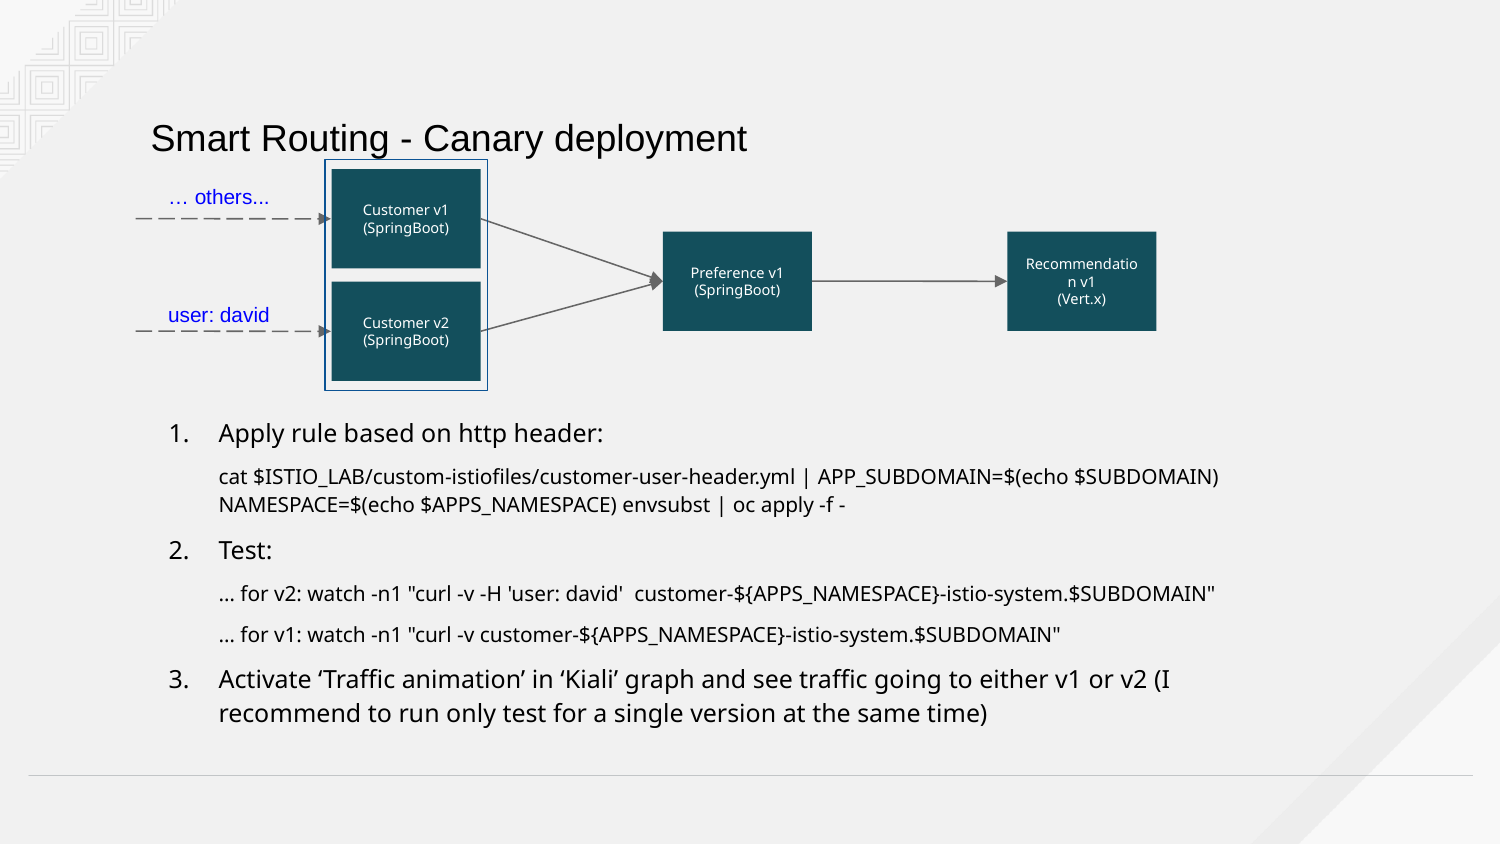

# Smart Routing - Canary deployment
… others...
Customer v1
(SpringBoot)
Preference v1
(SpringBoot)
Recommendation v1
(Vert.x)
Customer v2
(SpringBoot)
user: david
Apply rule based on http header:
cat $ISTIO_LAB/custom-istiofiles/customer-user-header.yml | APP_SUBDOMAIN=$(echo $SUBDOMAIN) NAMESPACE=$(echo $APPS_NAMESPACE) envsubst | oc apply -f -
Test:
… for v2: watch -n1 "curl -v -H 'user: david' customer-${APPS_NAMESPACE}-istio-system.$SUBDOMAIN"
… for v1: watch -n1 "curl -v customer-${APPS_NAMESPACE}-istio-system.$SUBDOMAIN"
Activate ‘Traffic animation’ in ‘Kiali’ graph and see traffic going to either v1 or v2 (I recommend to run only test for a single version at the same time)